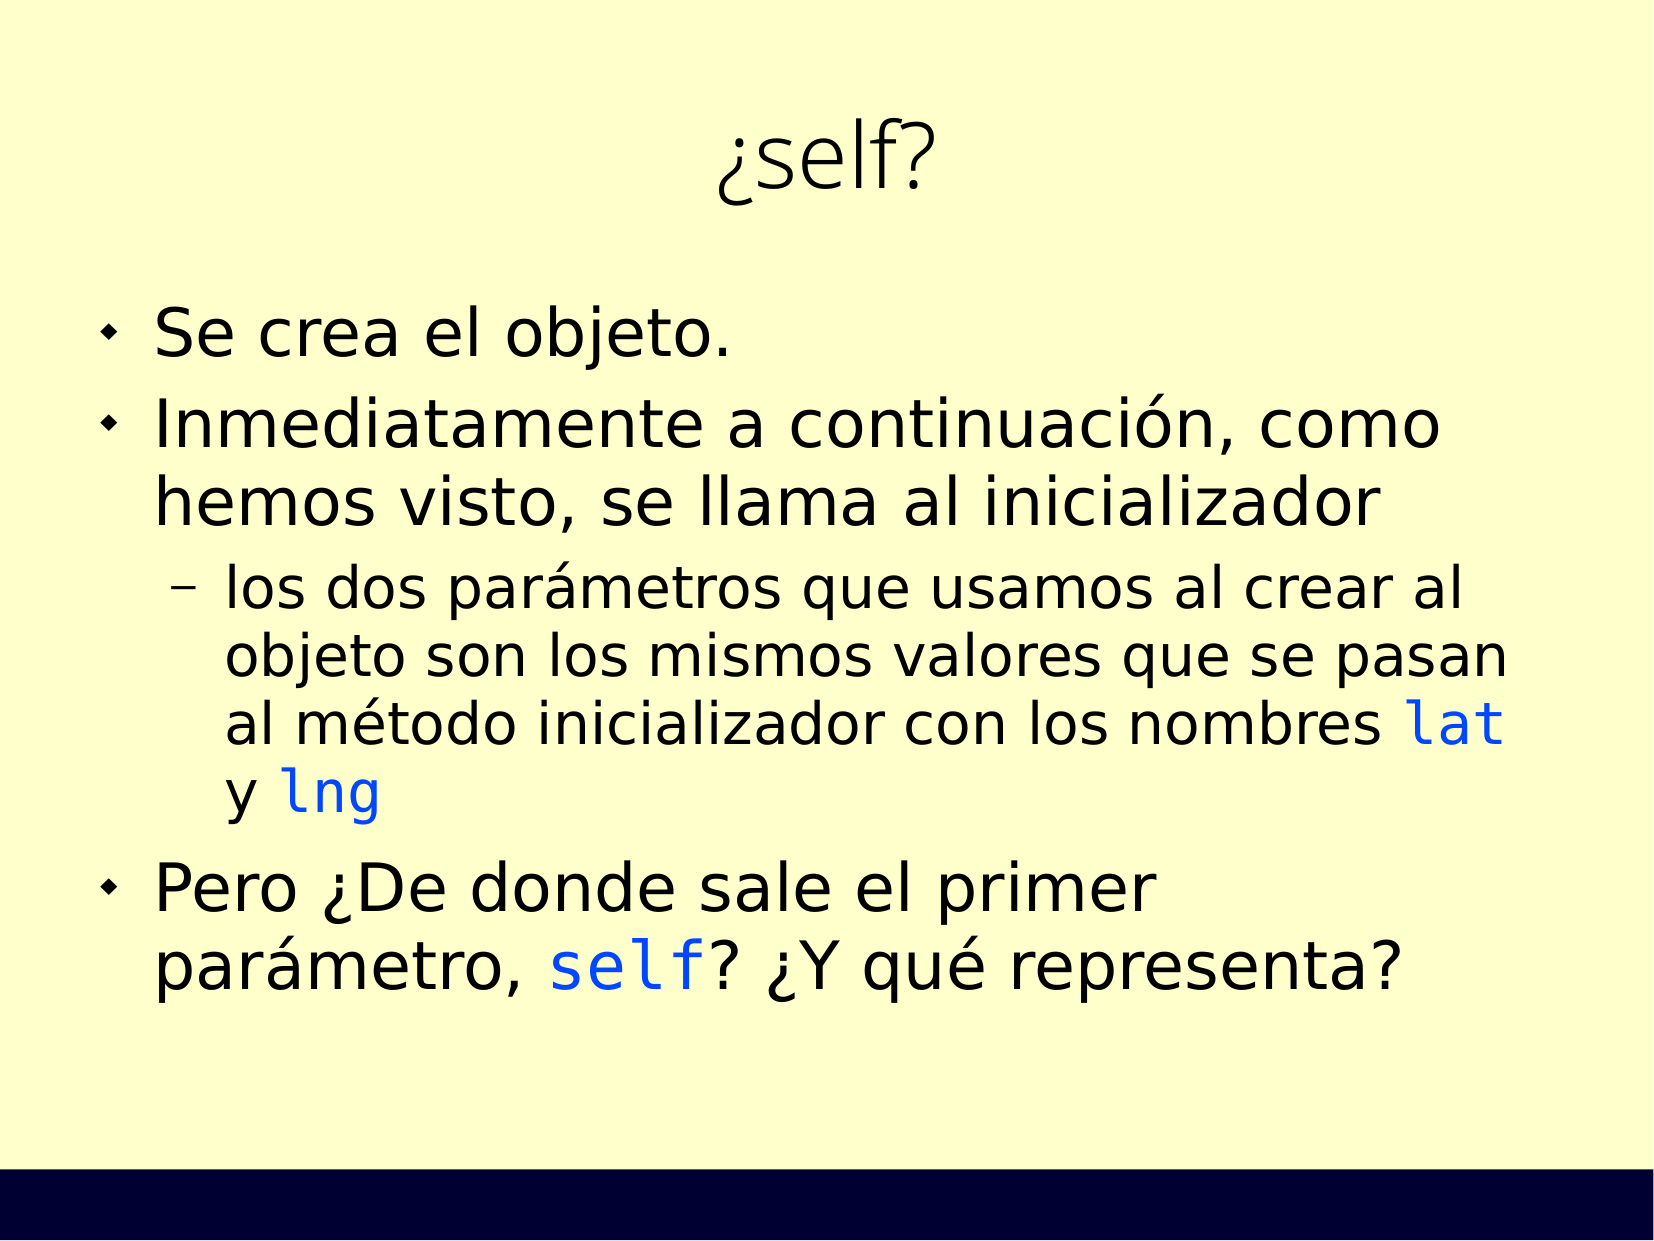

# ¿self?
Se crea el objeto.
Inmediatamente a continuación, como hemos visto, se llama al inicializador
los dos parámetros que usamos al crear al objeto son los mismos valores que se pasan al método inicializador con los nombres lat y lng
Pero ¿De donde sale el primer parámetro, self? ¿Y qué representa?